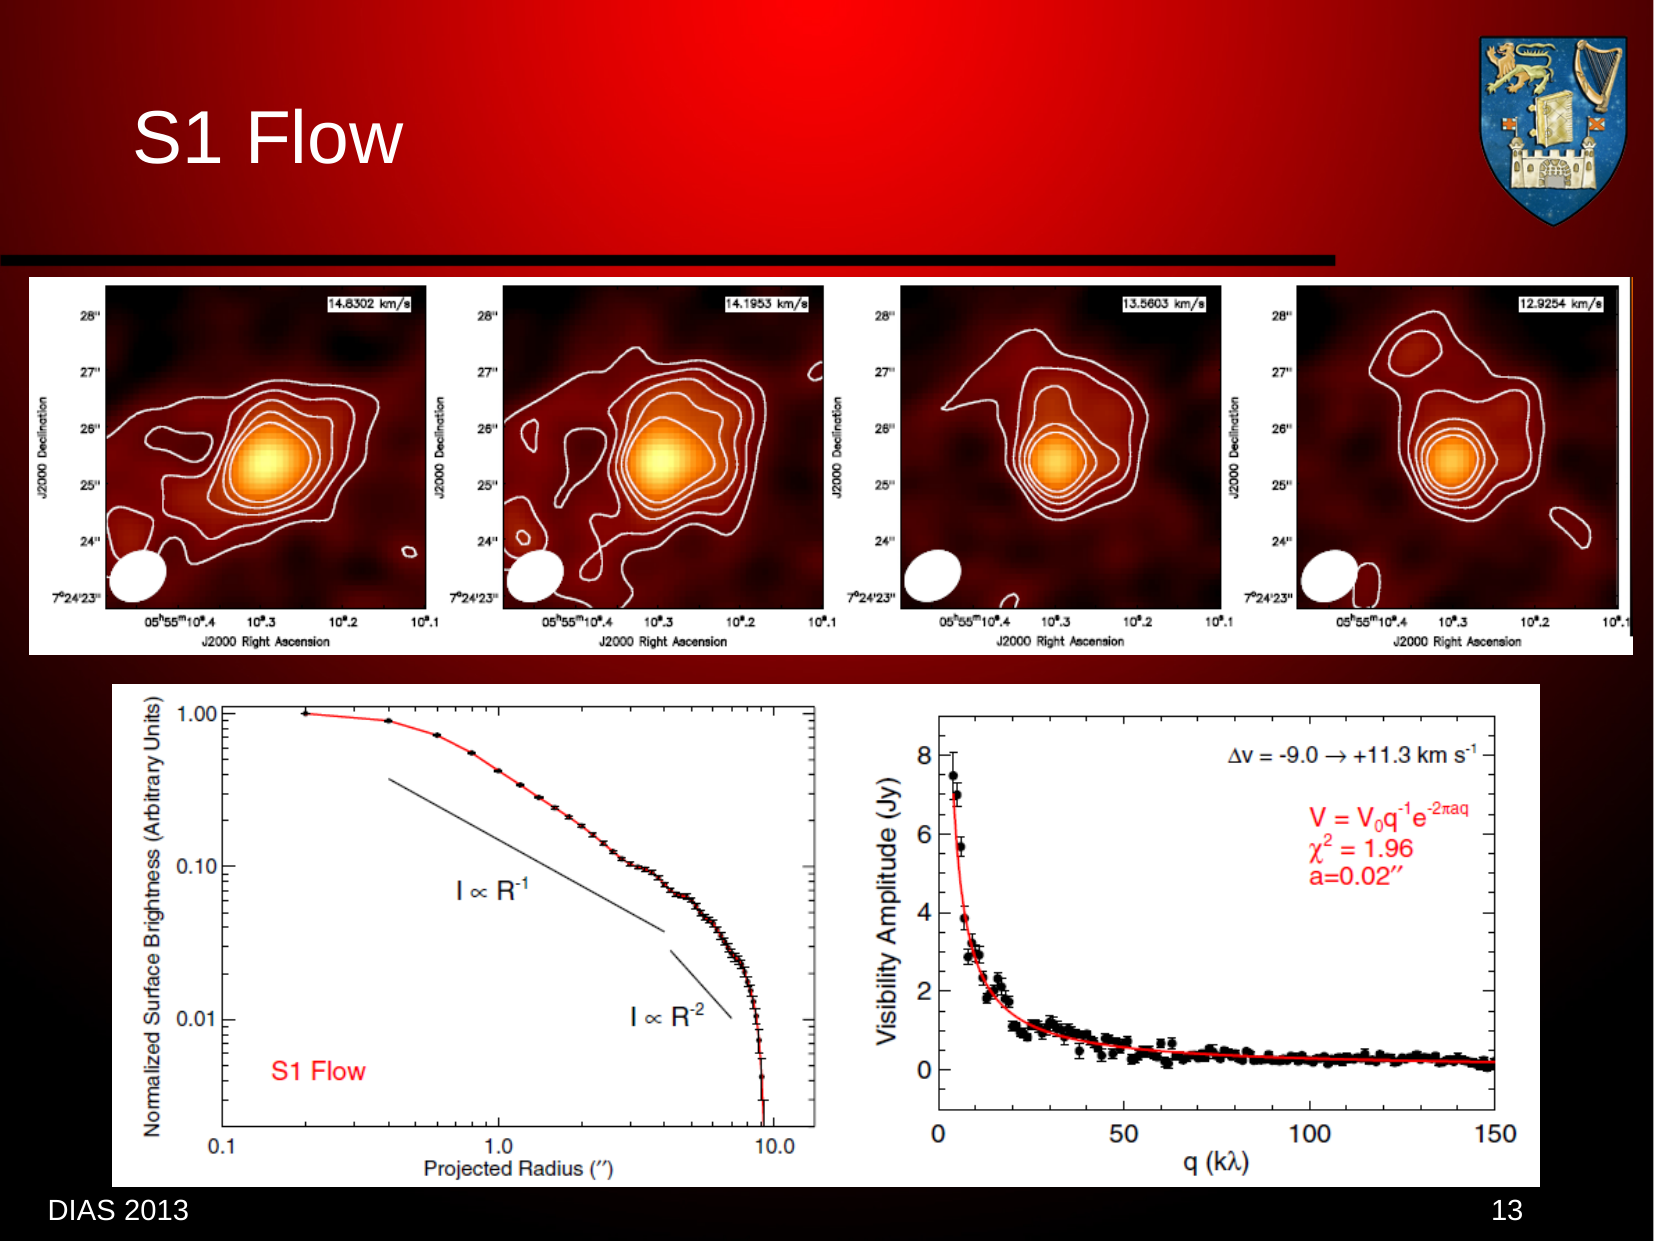

S1 Flow
October 3-5 2012
Radio
 DIAS 2013	 					 		 										13